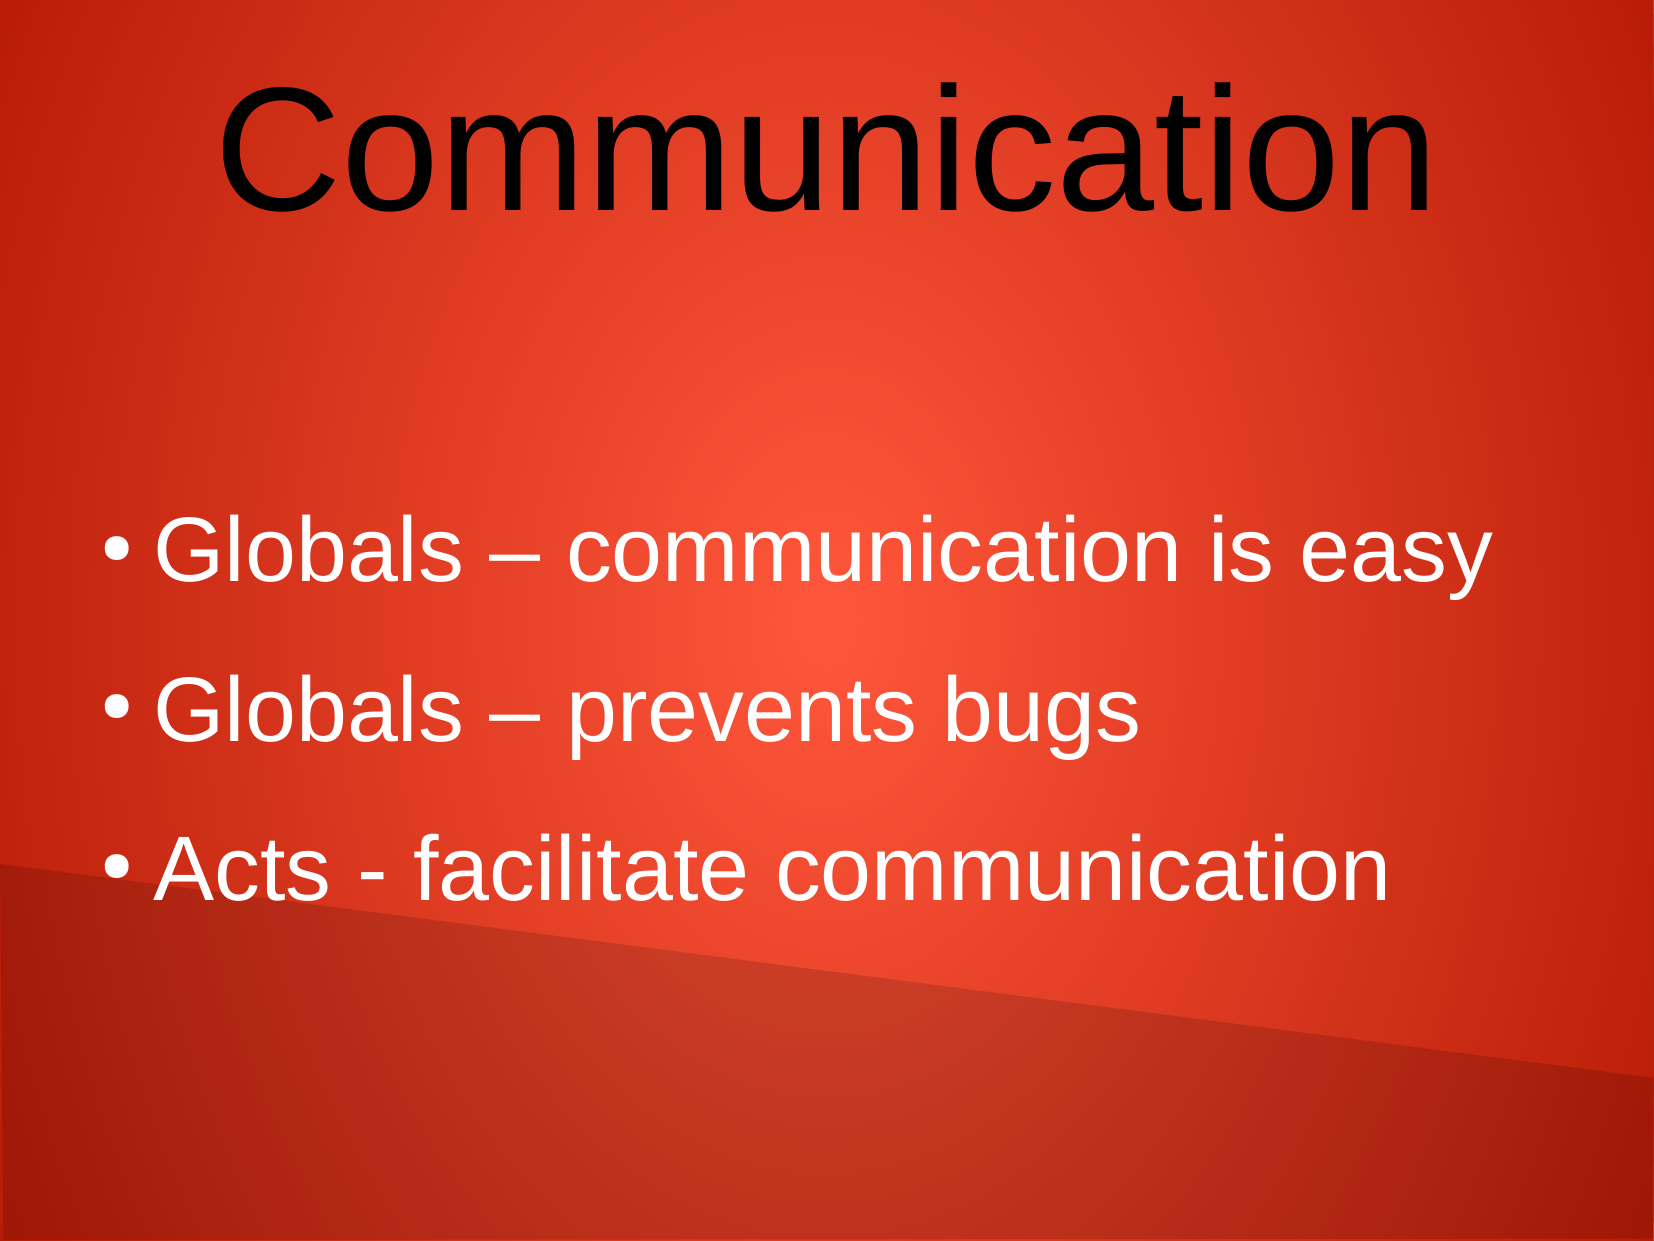

# Communication
Globals – communication is easy
Globals – prevents bugs
Acts - facilitate communication